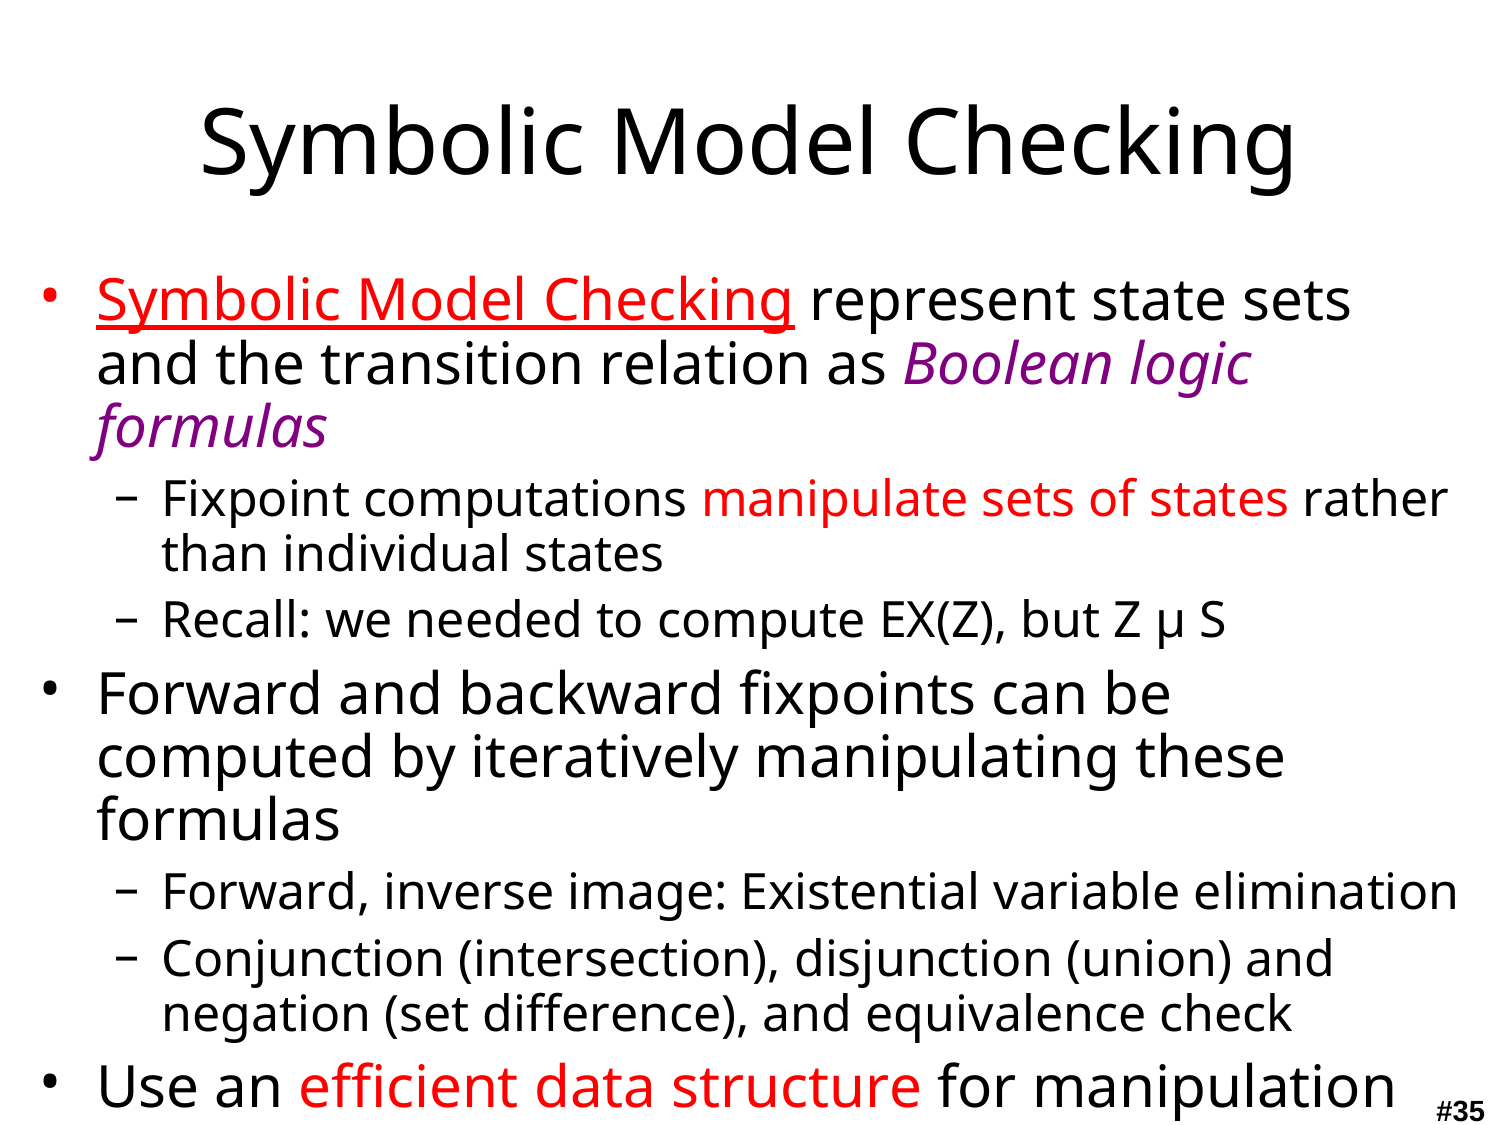

# Symbolic Model Checking
Symbolic Model Checking represent state sets and the transition relation as Boolean logic formulas
Fixpoint computations manipulate sets of states rather than individual states
Recall: we needed to compute EX(Z), but Z µ S
Forward and backward fixpoints can be computed by iteratively manipulating these formulas
Forward, inverse image: Existential variable elimination
Conjunction (intersection), disjunction (union) and negation (set difference), and equivalence check
Use an efficient data structure for manipulation of Boolean logic formulas
Binary Decision Diagrams (BDDs)
35